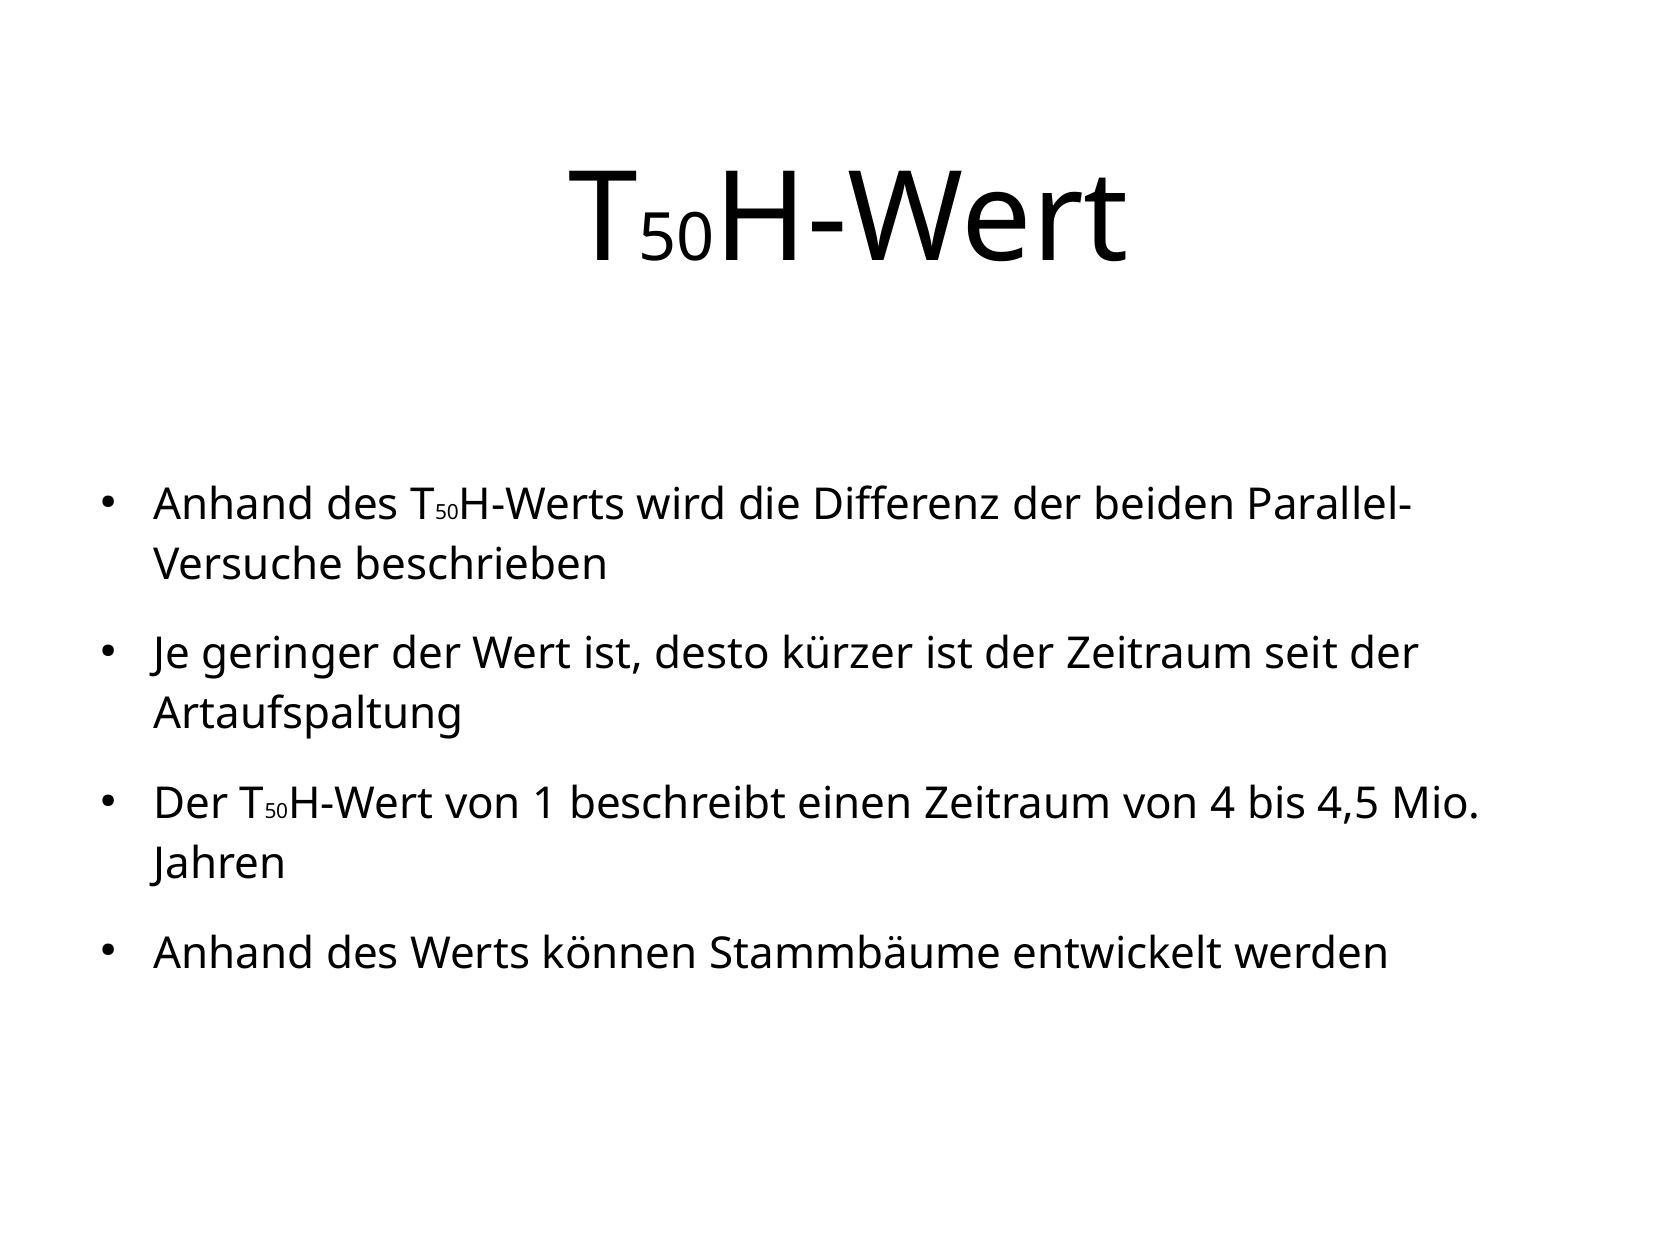

# T50H-Wert
Anhand des T50H-Werts wird die Differenz der beiden Parallel-Versuche beschrieben
Je geringer der Wert ist, desto kürzer ist der Zeitraum seit der Artaufspaltung
Der T50H-Wert von 1 beschreibt einen Zeitraum von 4 bis 4,5 Mio. Jahren
Anhand des Werts können Stammbäume entwickelt werden